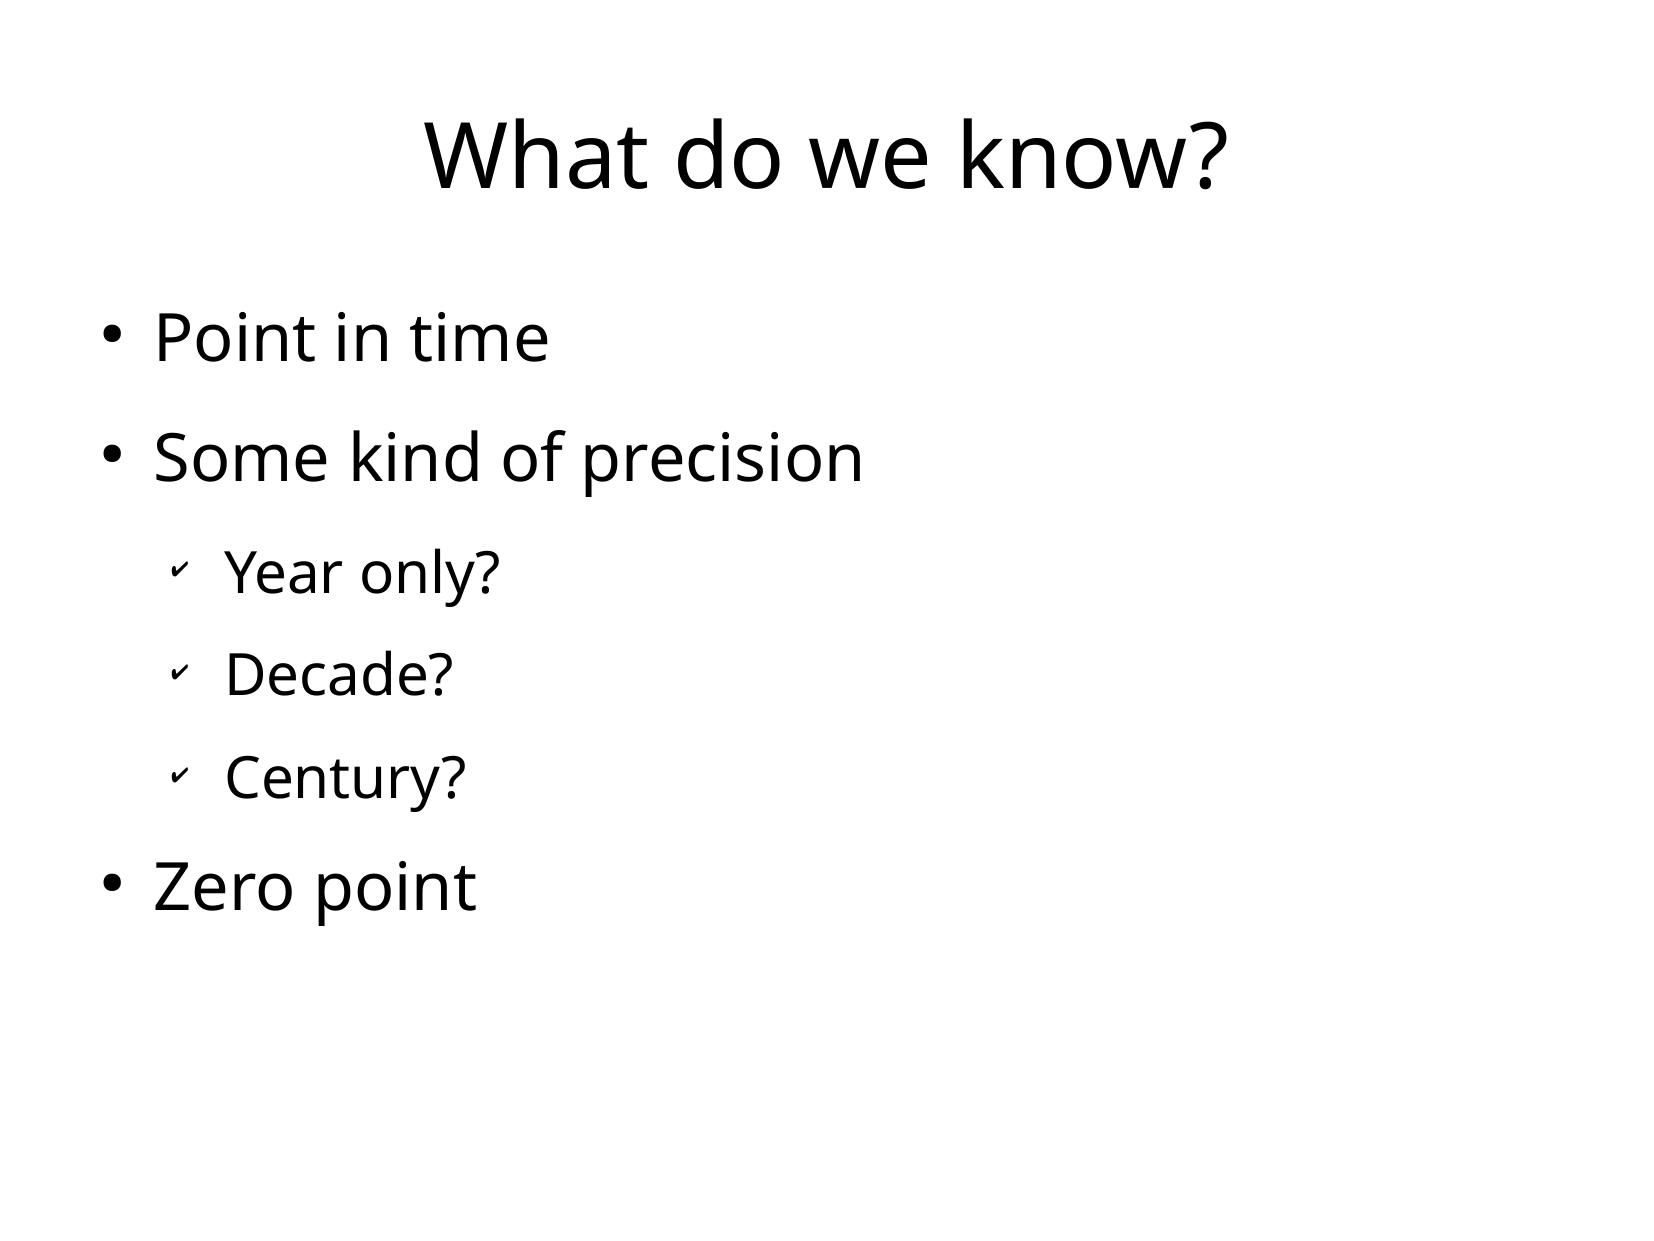

# What do we know?
Point in time
Some kind of precision
Year only?
Decade?
Century?
Zero point